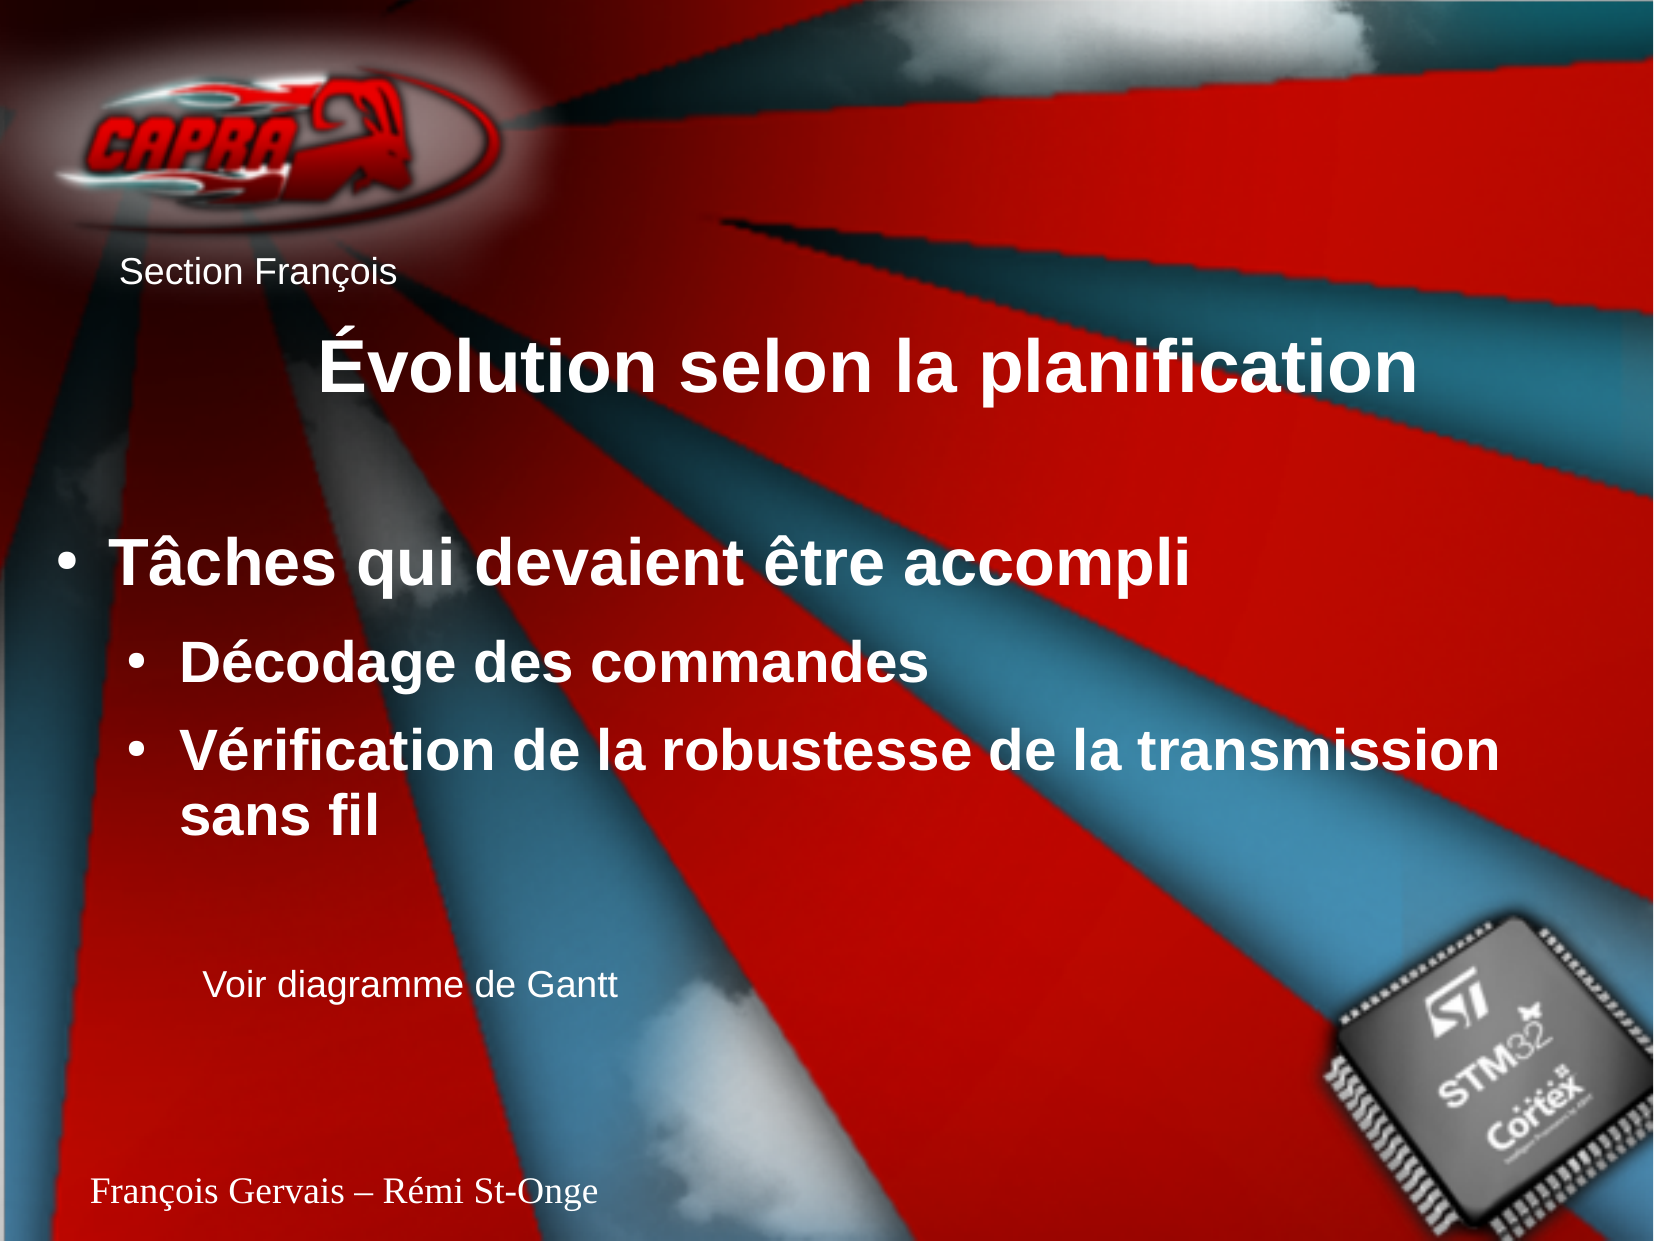

Section François
# Évolution selon la planification
Tâches qui devaient être accompli
Décodage des commandes
Vérification de la robustesse de la transmission sans fil
Voir diagramme de Gantt
François Gervais – Rémi St-Onge